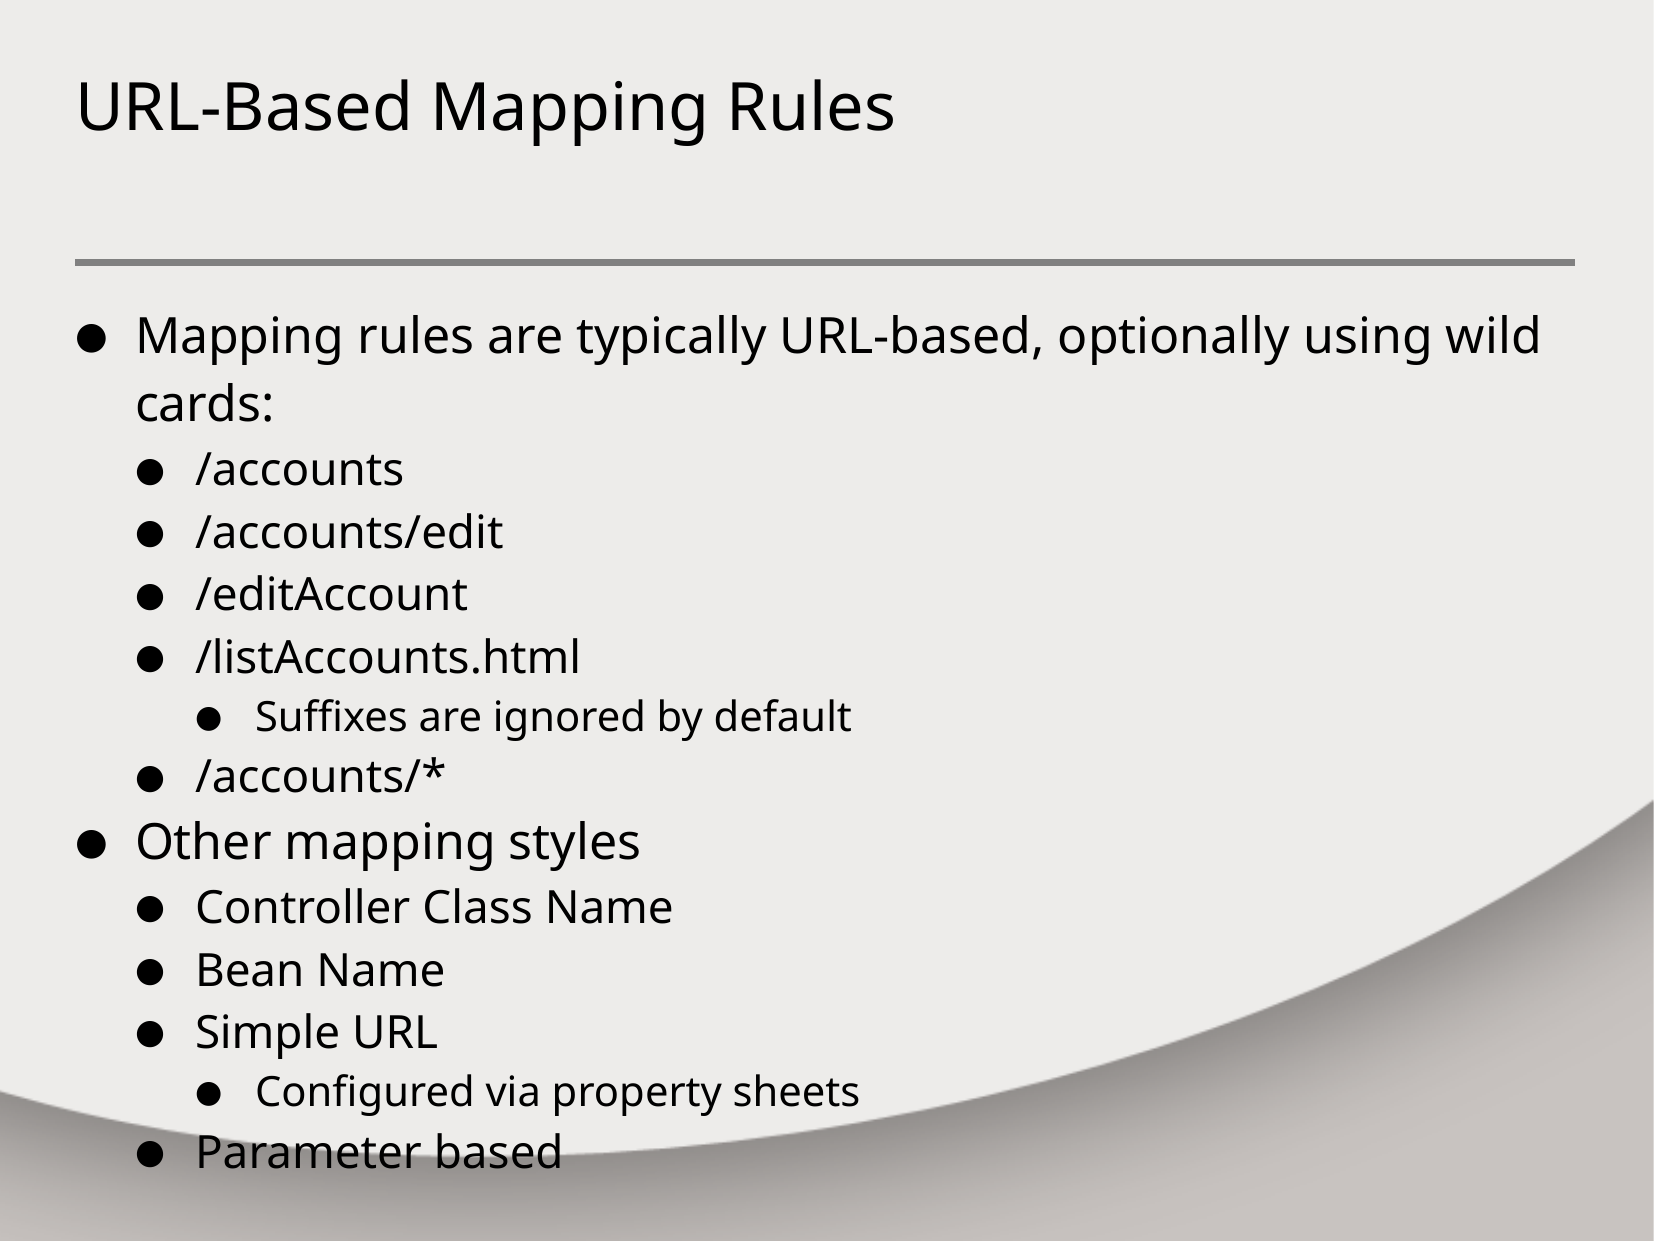

# URL-Based Mapping Rules
Mapping rules are typically URL-based, optionally using wild cards:
/accounts
/accounts/edit
/editAccount
/listAccounts.html
Suffixes are ignored by default
/accounts/*
Other mapping styles
Controller Class Name
Bean Name
Simple URL
Configured via property sheets
Parameter based